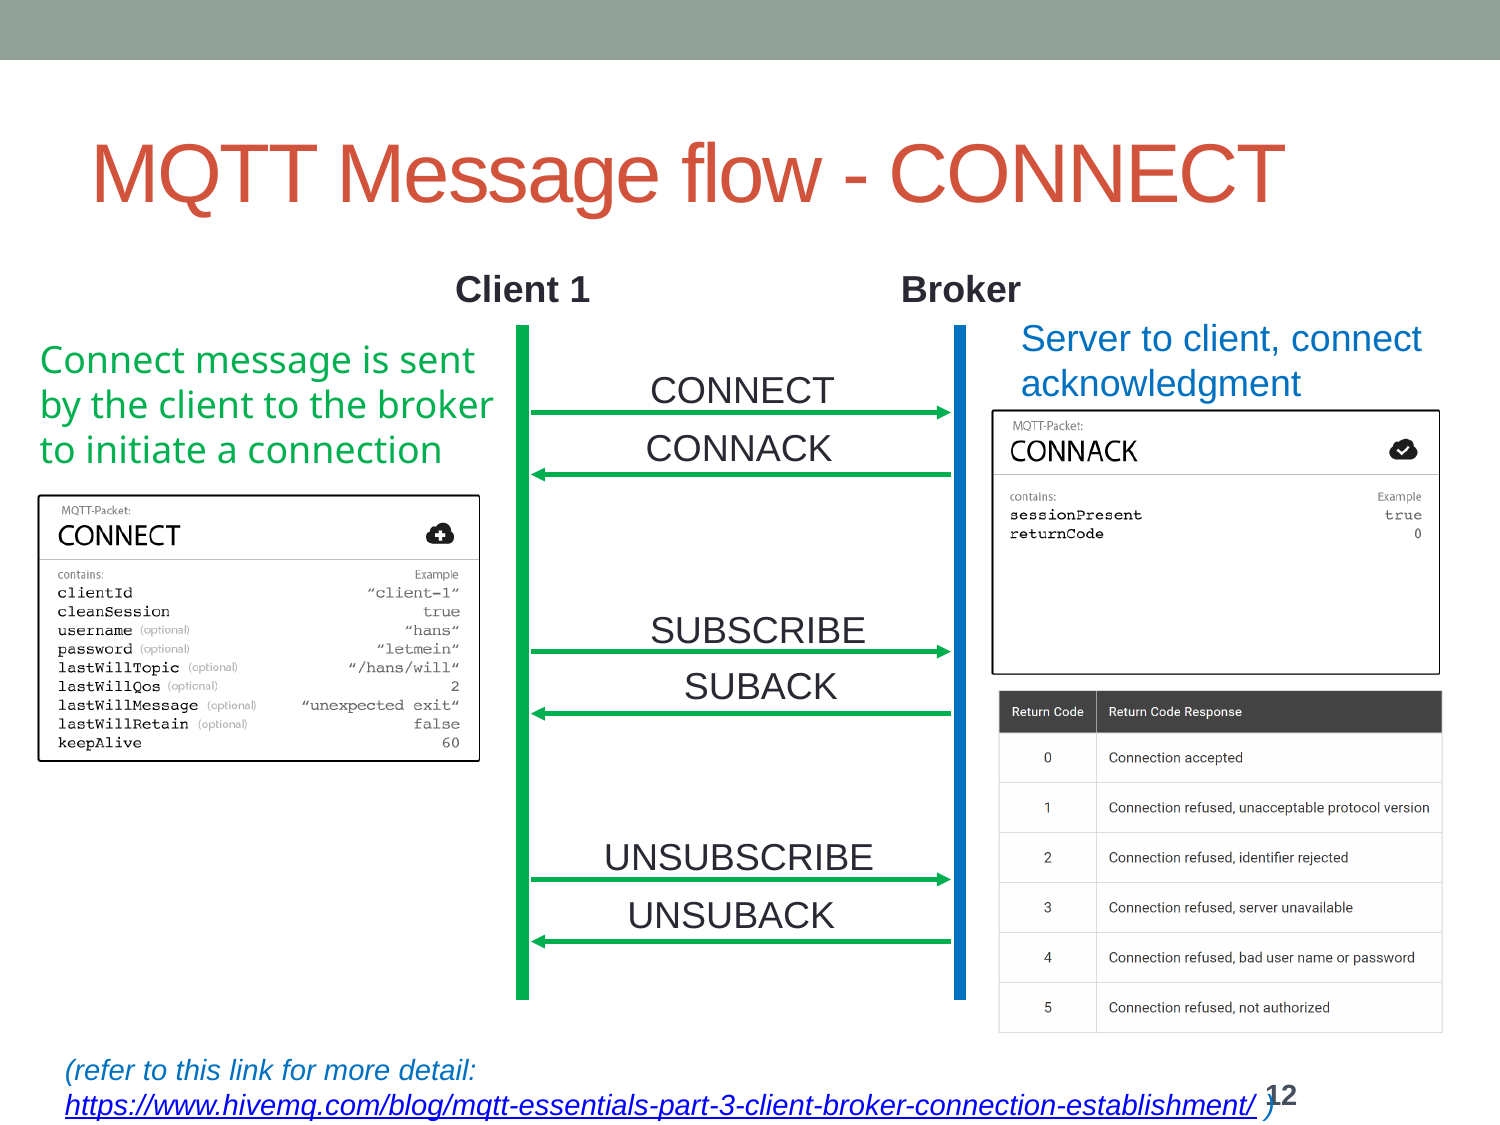

# MQTT Message flow - CONNECT
Client 1
Broker
Server to client, connect acknowledgment
Connect message is sent by the client to the broker to initiate a connection
CONNECT
CONNACK
SUBSCRIBE
SUBACK
UNSUBSCRIBE
UNSUBACK
(refer to this link for more detail: https://www.hivemq.com/blog/mqtt-essentials-part-3-client-broker-connection-establishment/ )
12